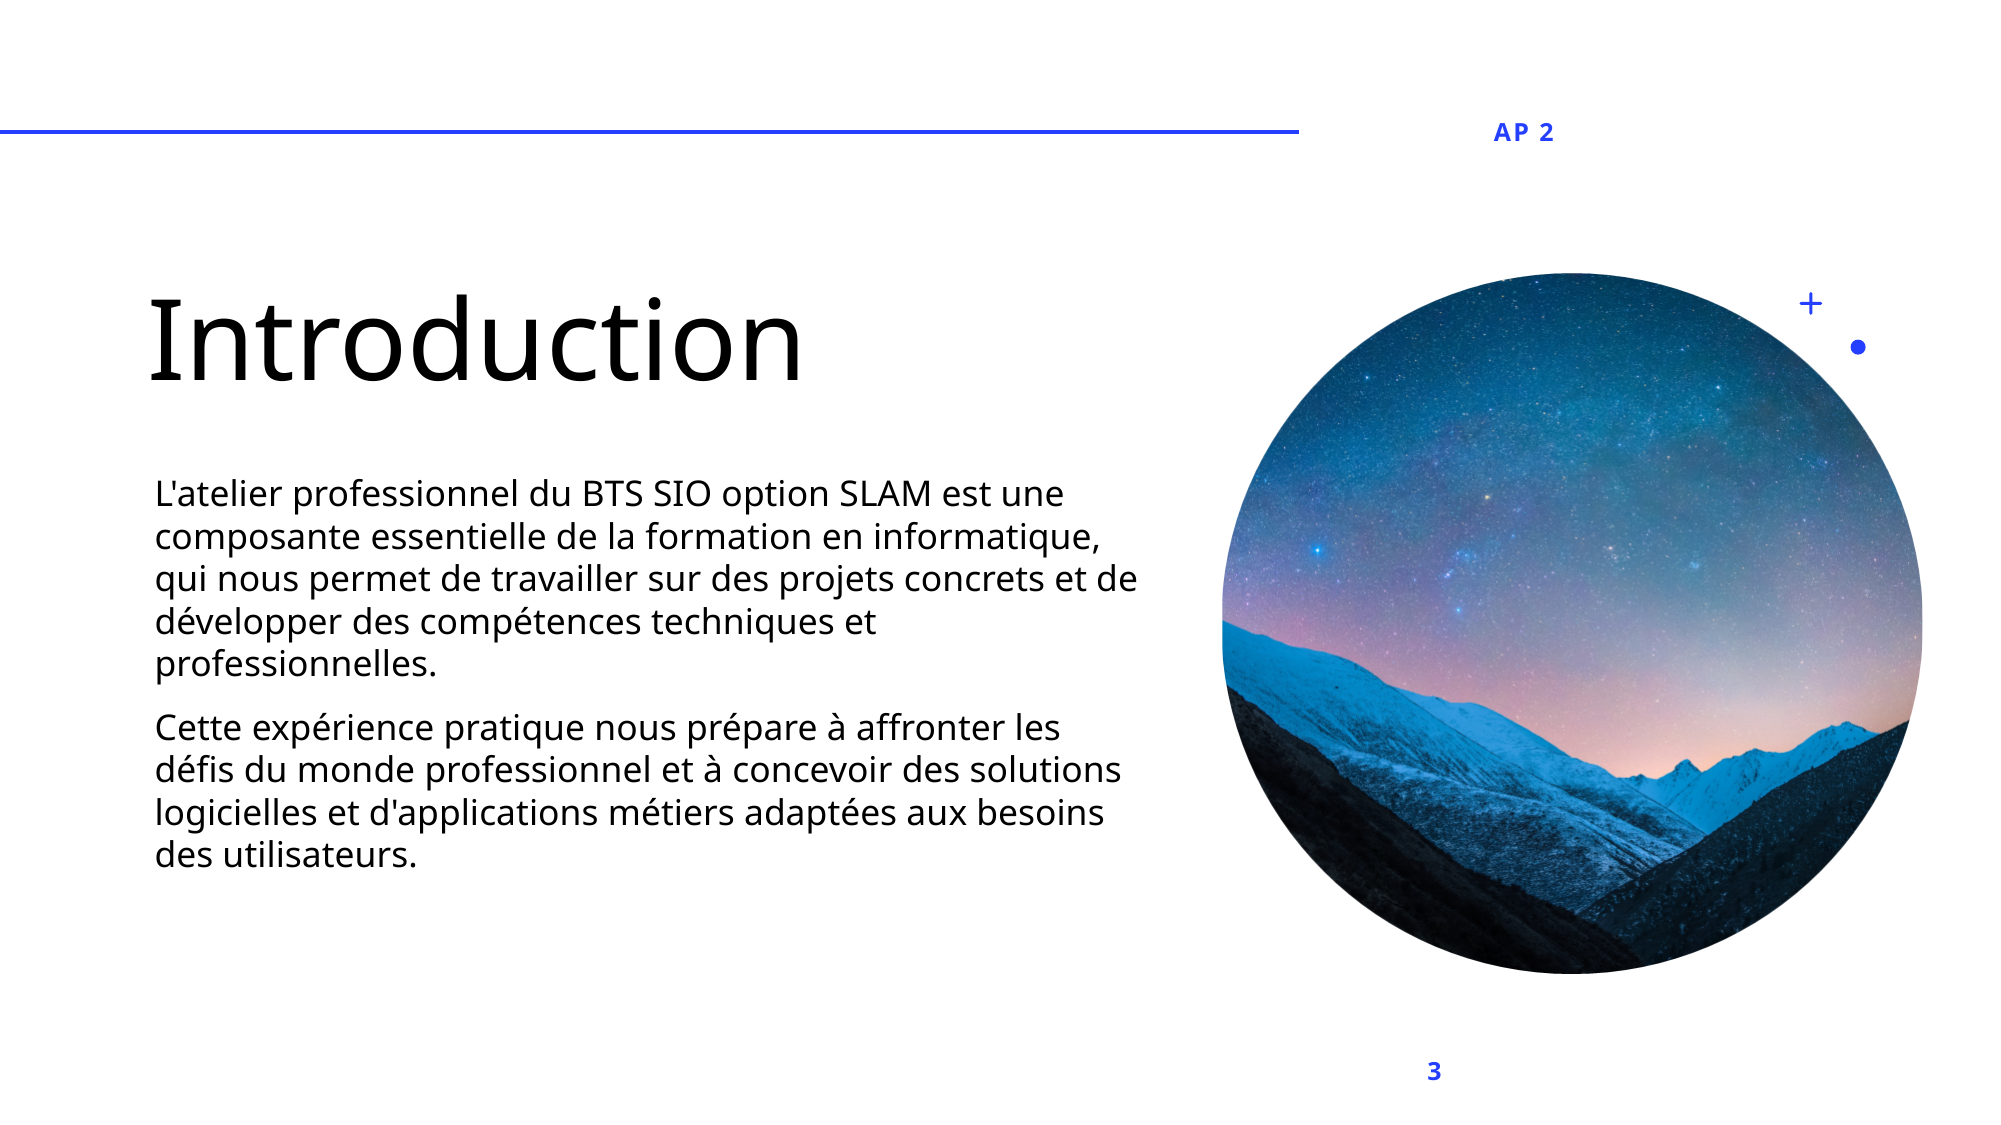

AP 2
# Introduction
L'atelier professionnel du BTS SIO option SLAM est une composante essentielle de la formation en informatique, qui nous permet de travailler sur des projets concrets et de développer des compétences techniques et professionnelles.
Cette expérience pratique nous prépare à affronter les défis du monde professionnel et à concevoir des solutions logicielles et d'applications métiers adaptées aux besoins des utilisateurs.